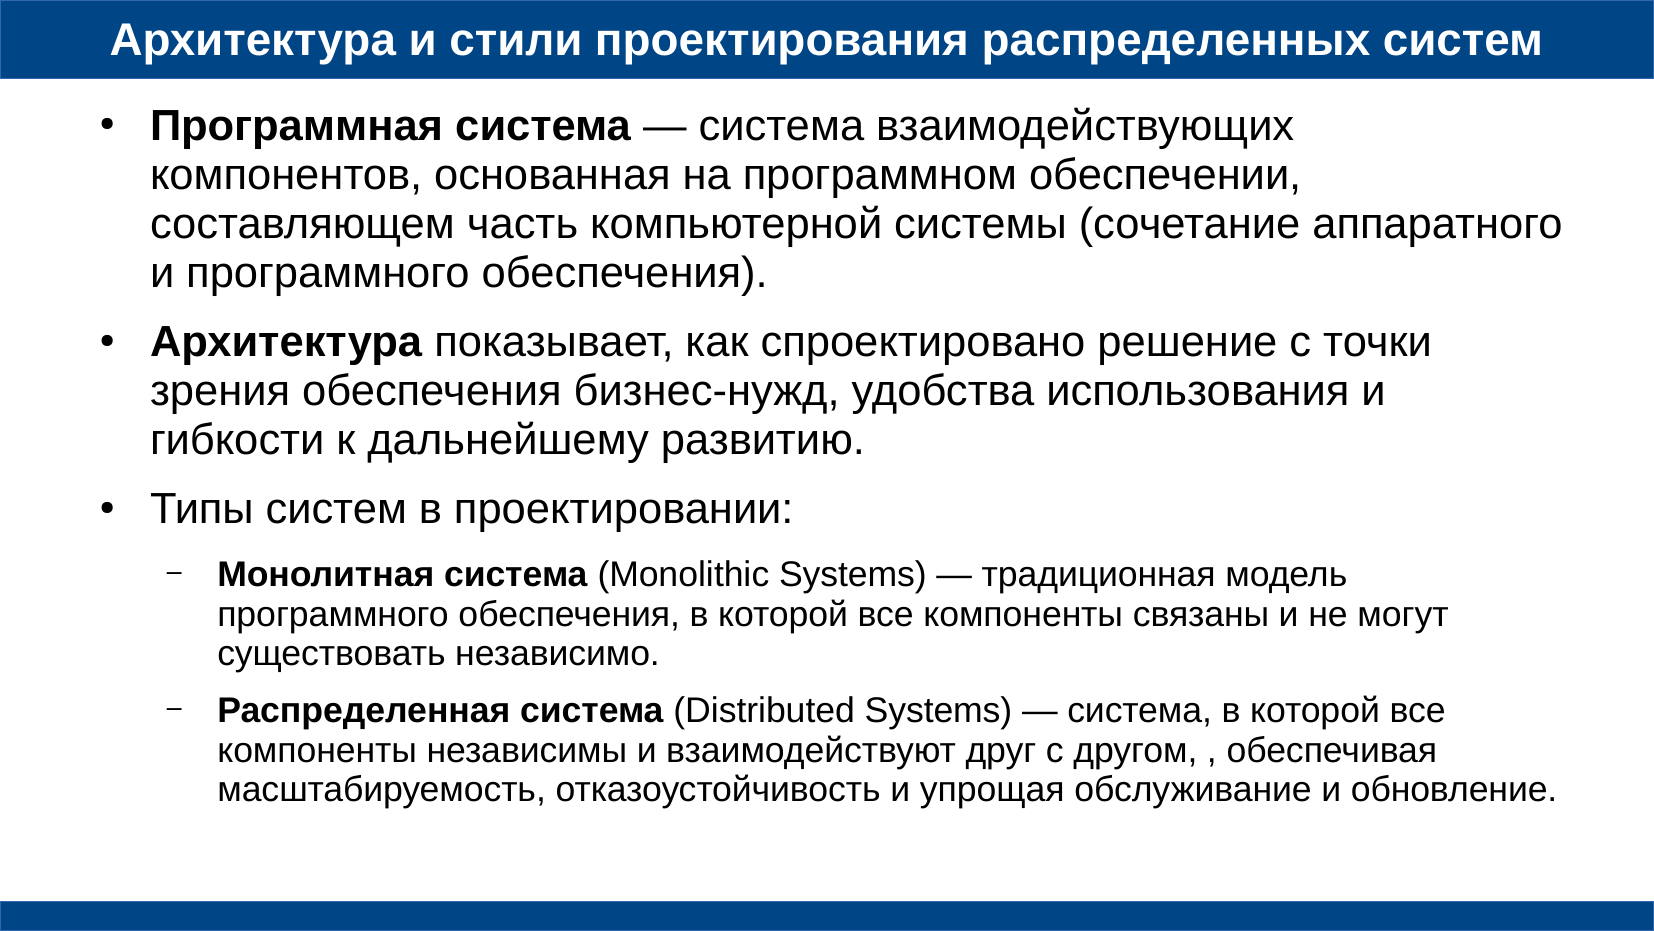

# Архитектура и стили проектирования распределенных систем
Программная система — система взаимодействующих компонентов, основанная на программном обеспечении, составляющем часть компьютерной системы (сочетание аппаратного и программного обеспечения).
Архитектура показывает, как спроектировано решение с точки зрения обеспечения бизнес-нужд, удобства использования и гибкости к дальнейшему развитию.
Типы систем в проектировании:
Монолитная система (Monolithic Systems) — традиционная модель программного обеспечения, в которой все компоненты связаны и не могут существовать независимо.
Распределенная система (Distributed Systems) — система, в которой все компоненты независимы и взаимодействуют друг с другом, , обеспечивая масштабируемость, отказоустойчивость и упрощая обслуживание и обновление.